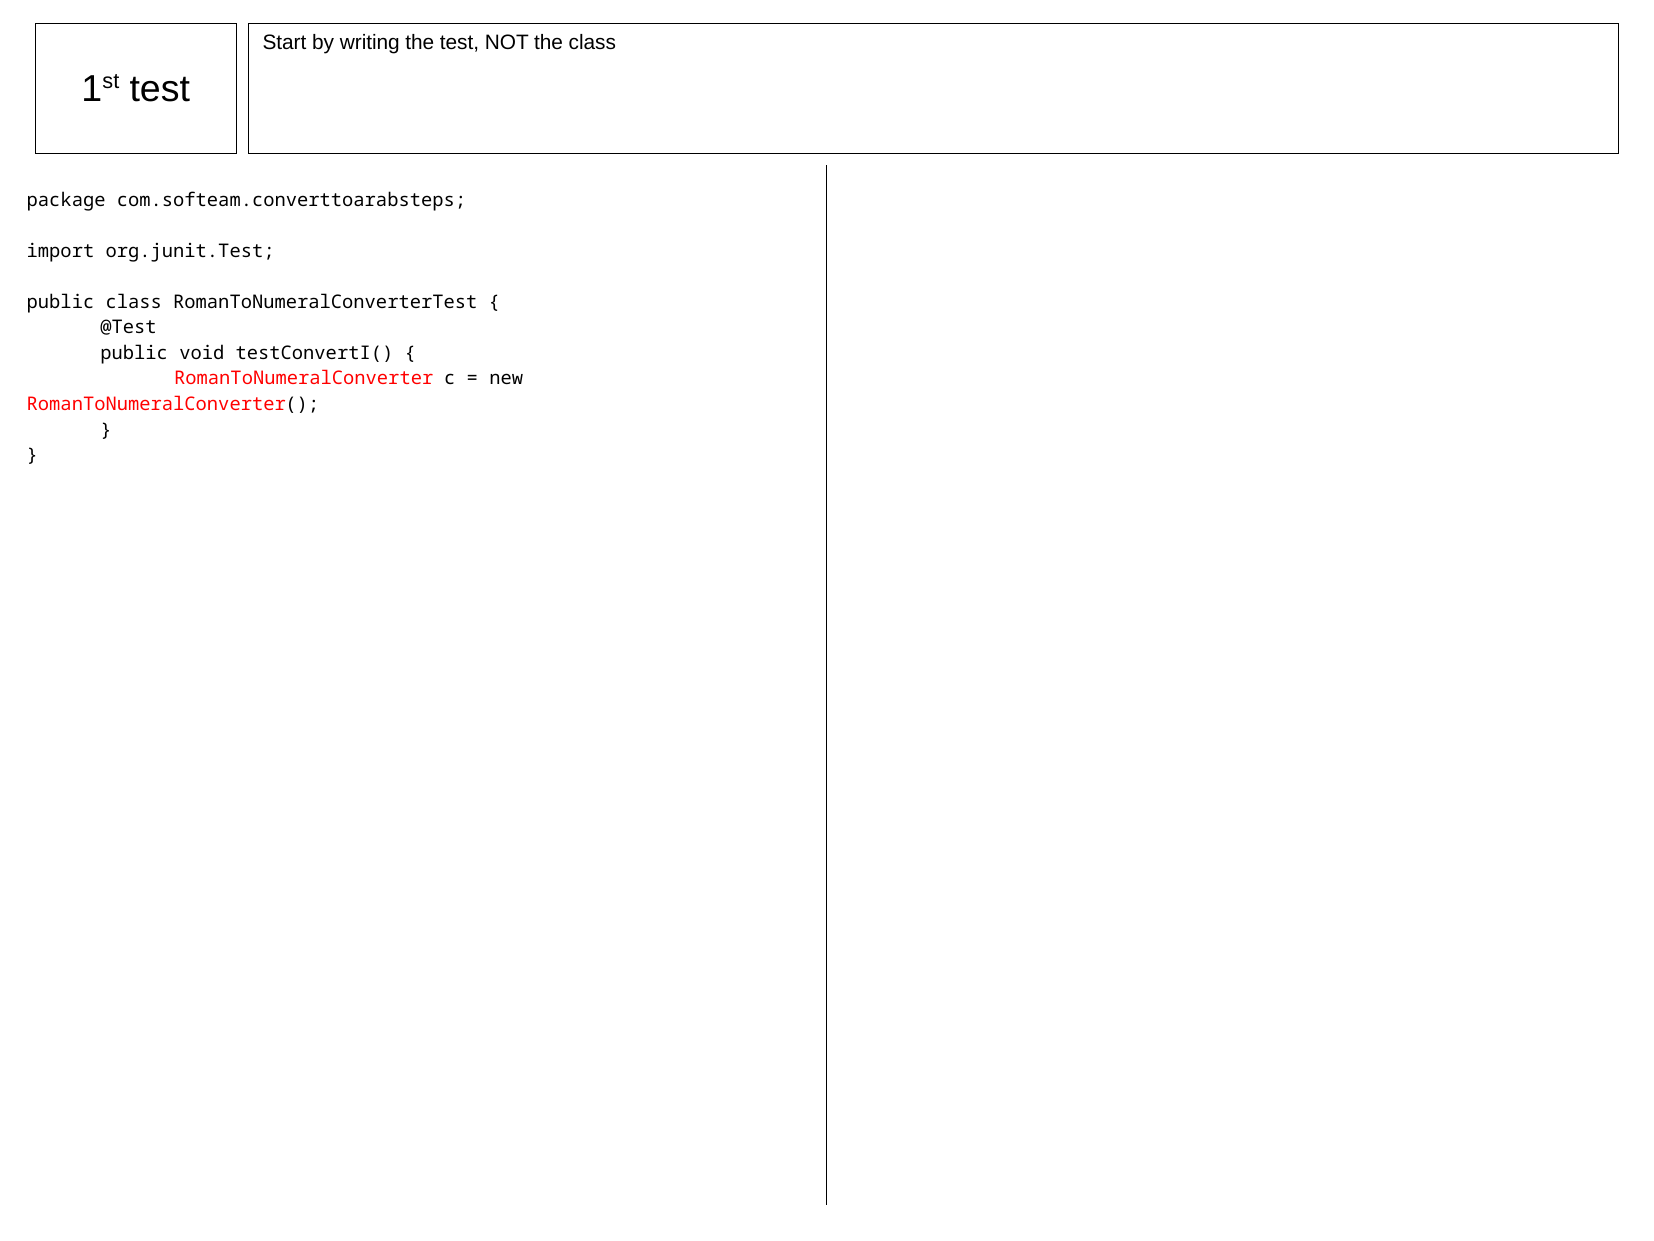

1st test
Start by writing the test, NOT the class
package com.softeam.converttoarabsteps;
import org.junit.Test;
public class RomanToNumeralConverterTest {
	@Test
	public void testConvertI() {
		RomanToNumeralConverter c = new RomanToNumeralConverter();
	}
}